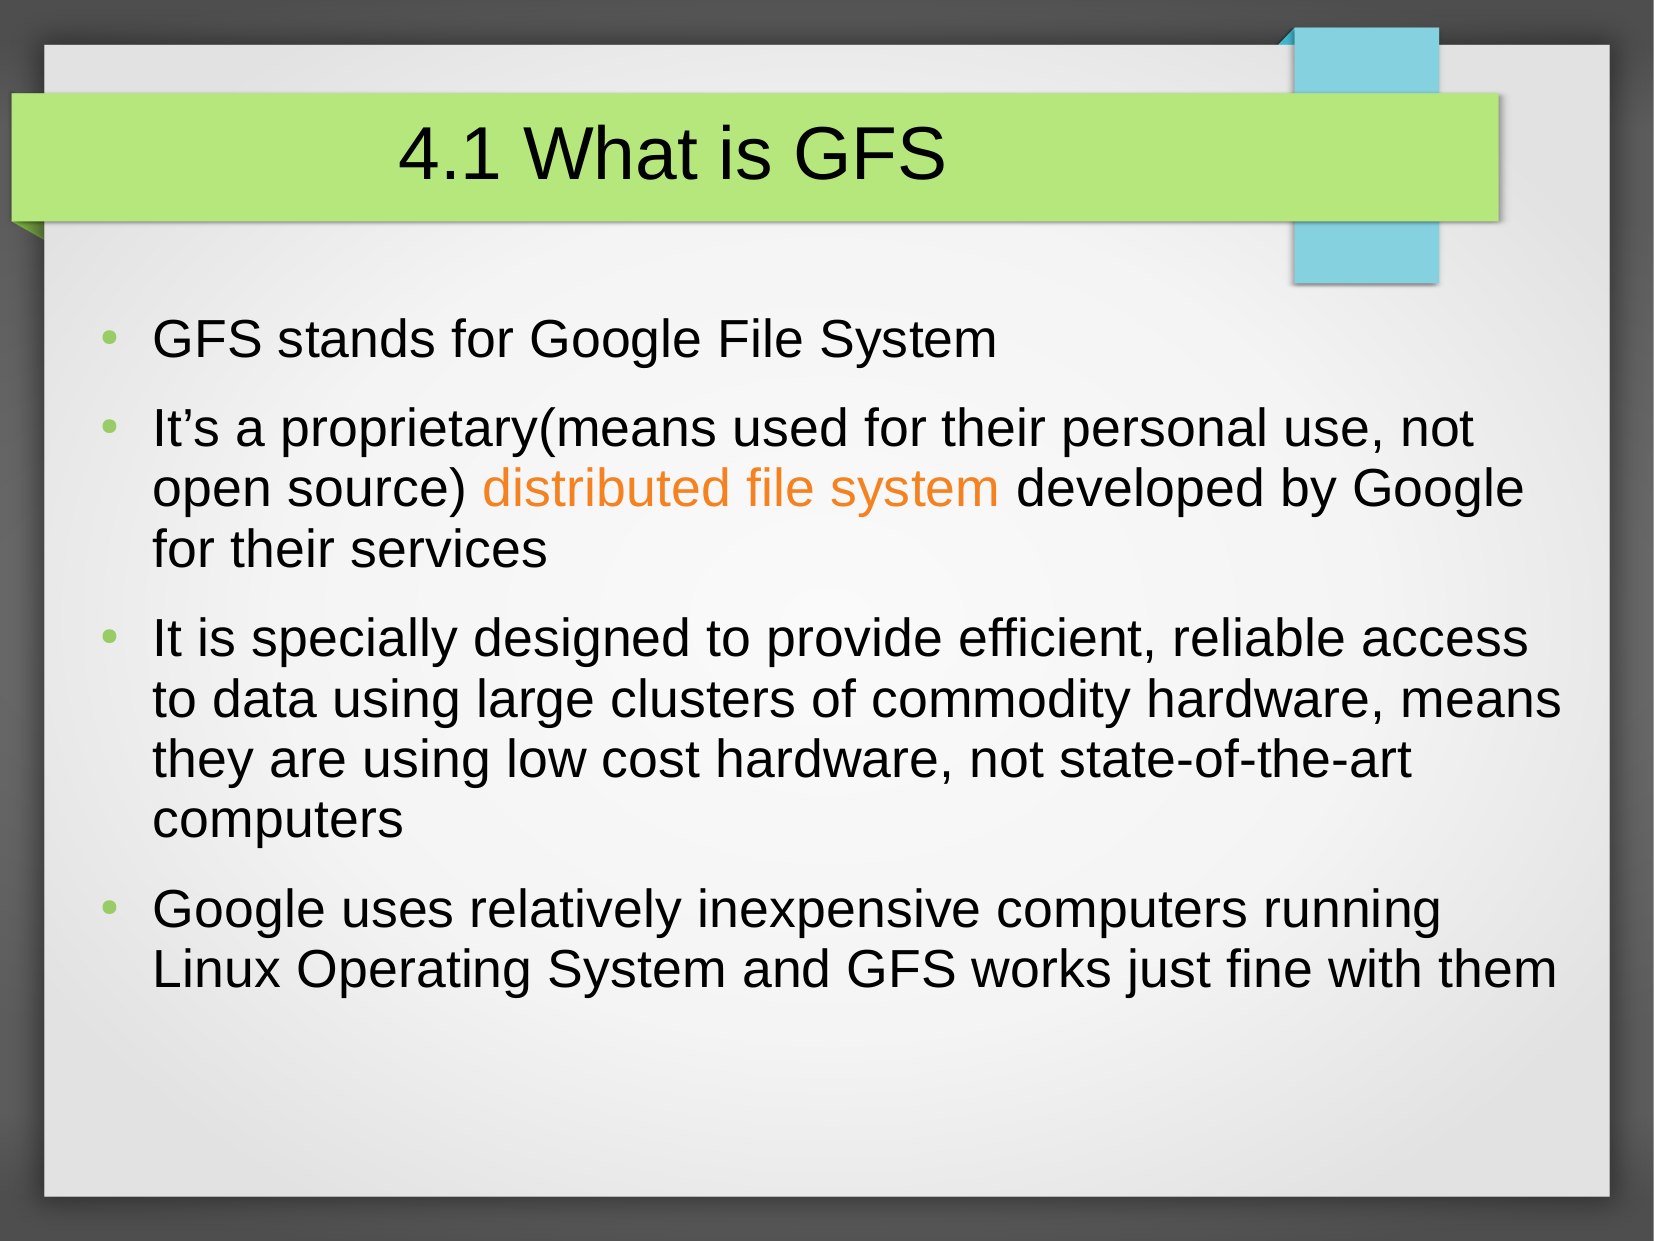

# 4.1 What is GFS
GFS stands for Google File System
It’s a proprietary(means used for their personal use, not open source) distributed file system developed by Google for their services
It is specially designed to provide efficient, reliable access to data using large clusters of commodity hardware, means they are using low cost hardware, not state-of-the-art computers
Google uses relatively inexpensive computers running Linux Operating System and GFS works just fine with them